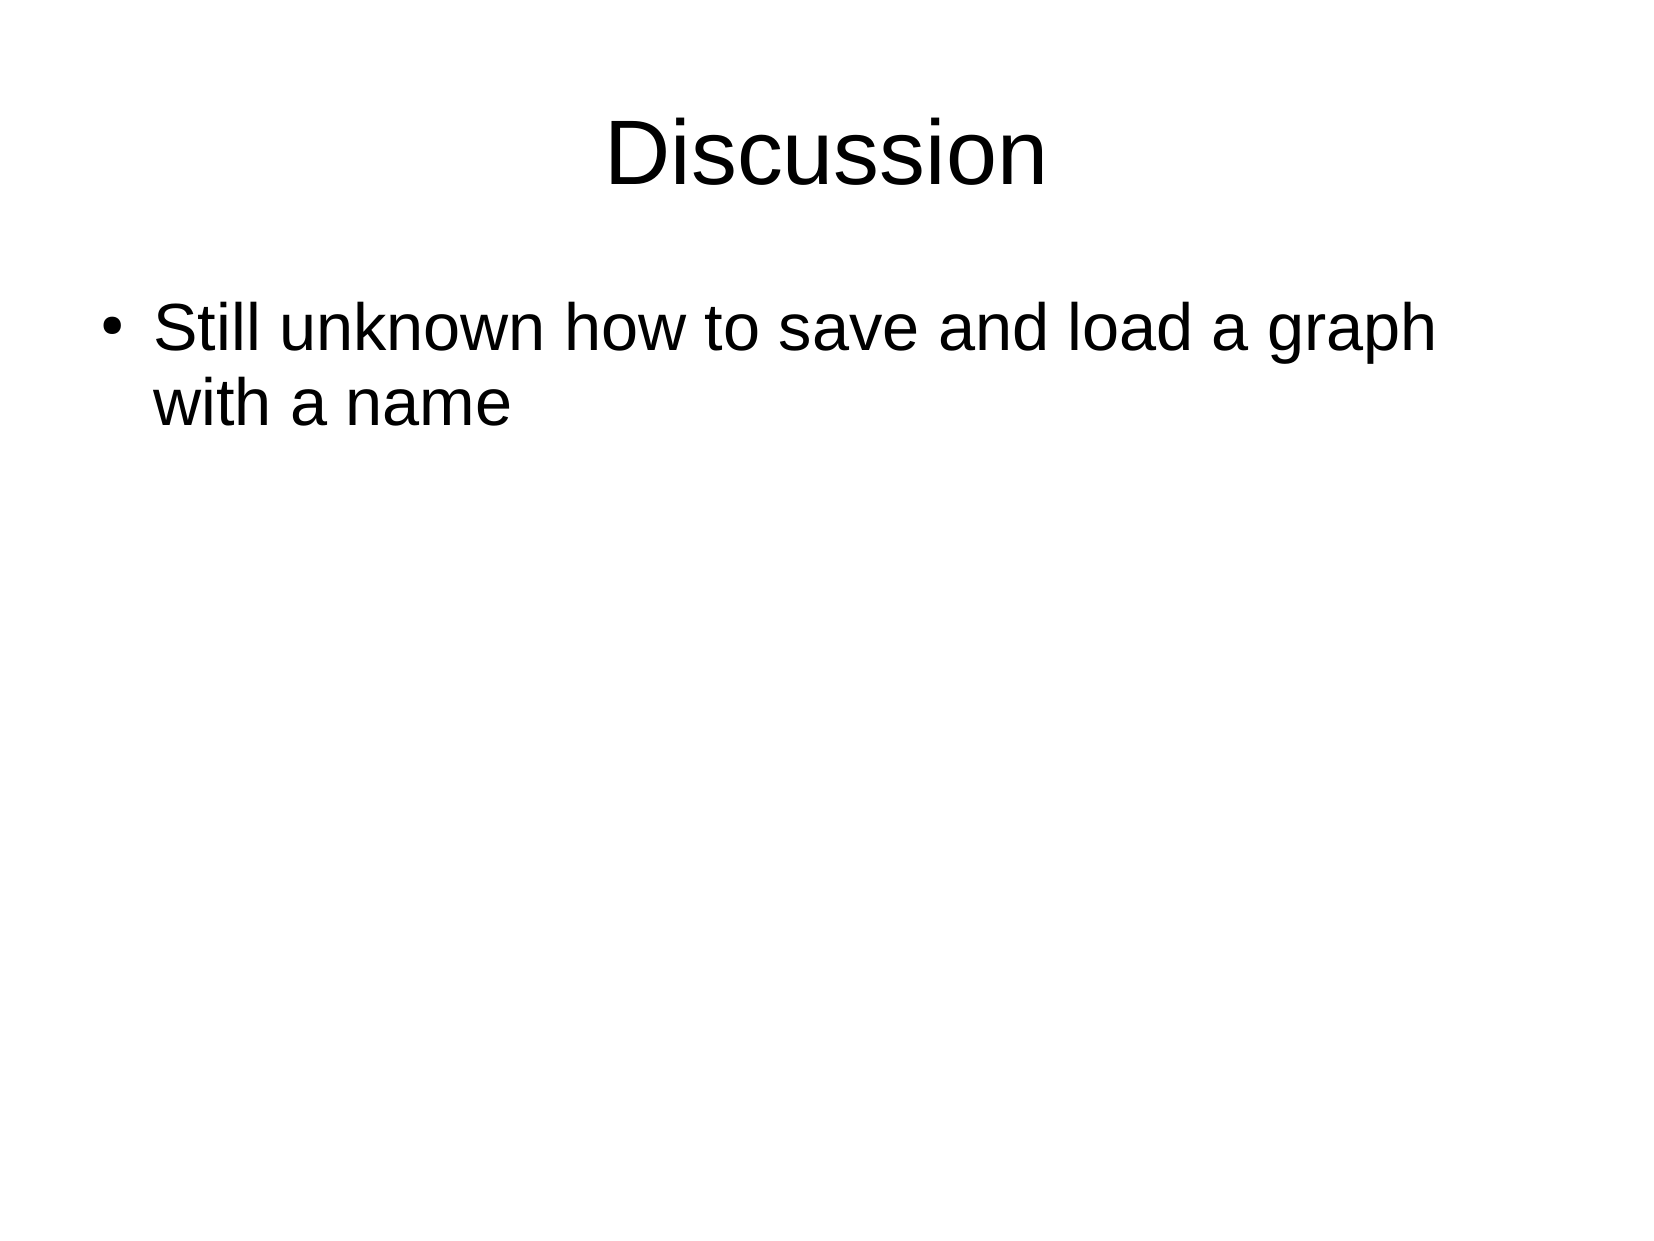

# Discussion
Still unknown how to save and load a graph with a name